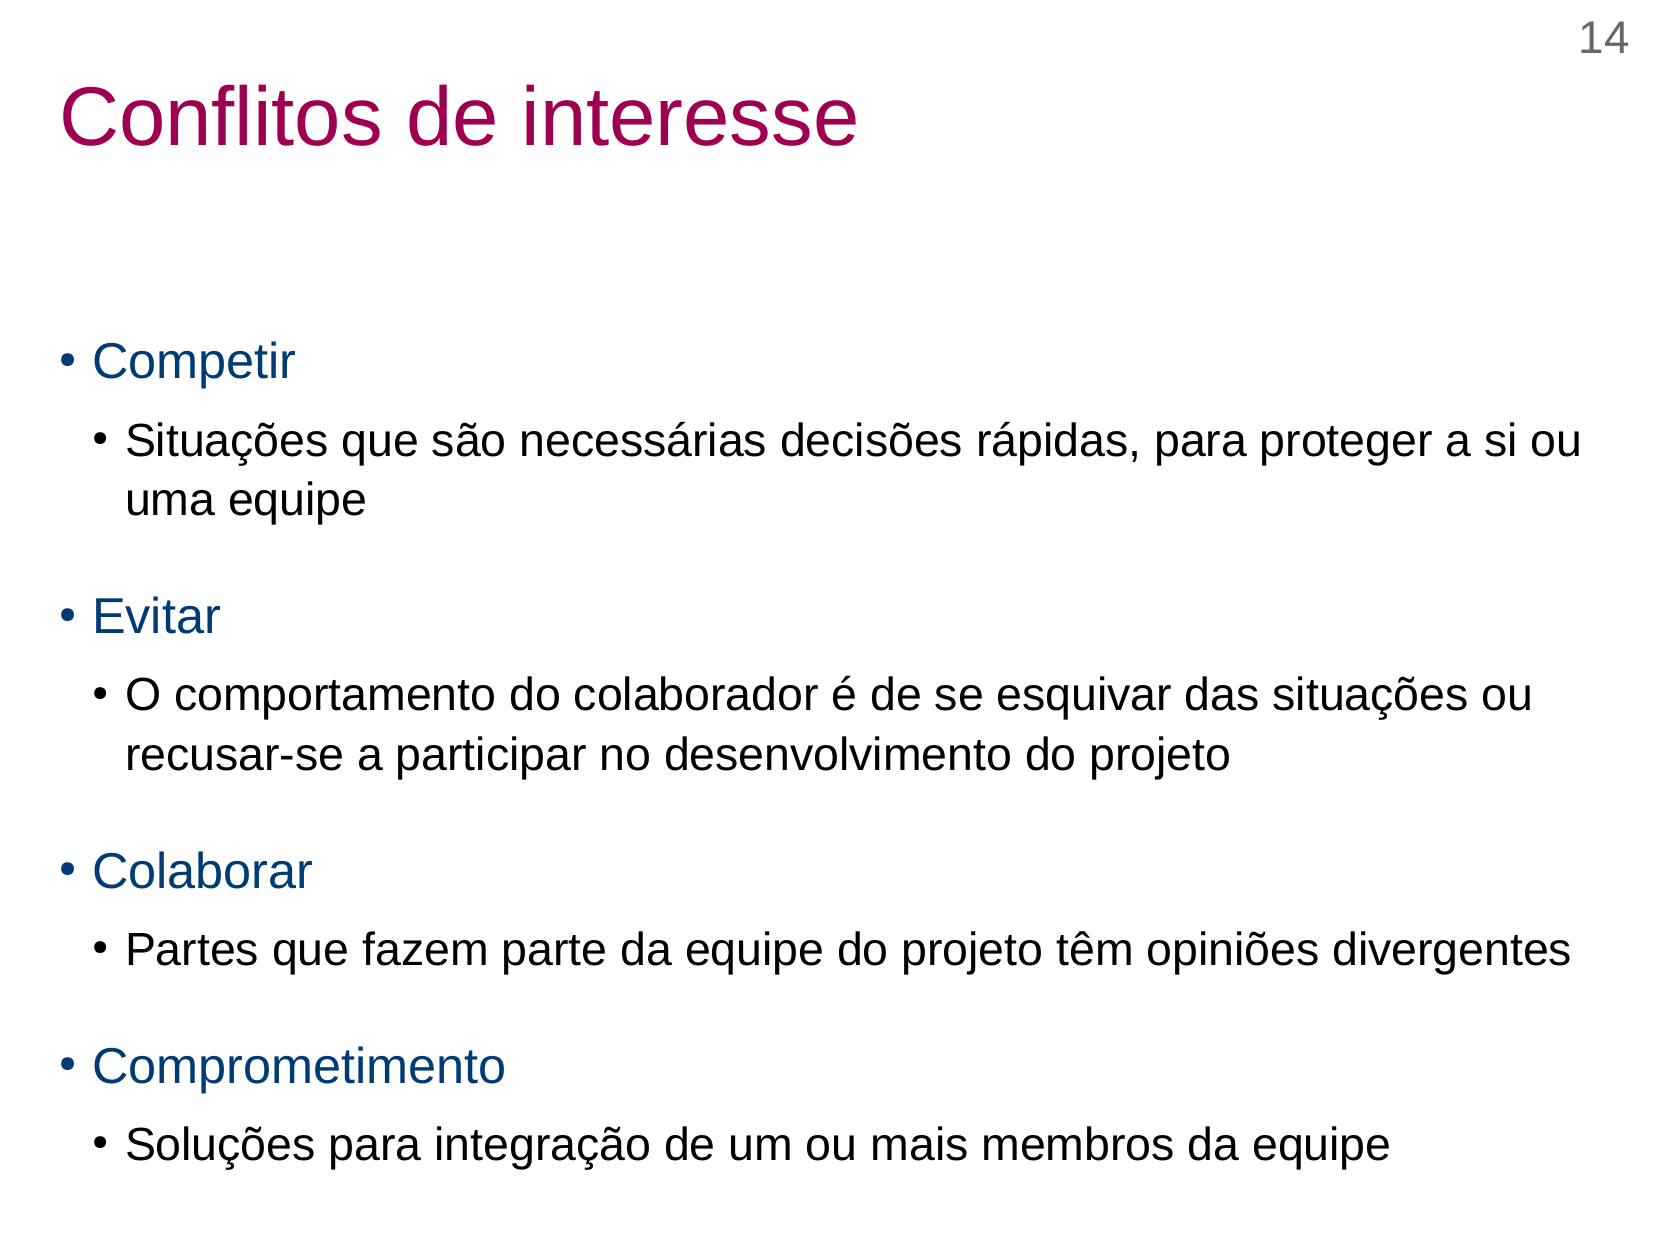

# Conflitos de interesse
14
Competir
Situações que são necessárias decisões rápidas, para proteger a si ou uma equipe
Evitar
O comportamento do colaborador é de se esquivar das situações ou recusar-se a participar no desenvolvimento do projeto
Colaborar
Partes que fazem parte da equipe do projeto têm opiniões divergentes
Comprometimento
Soluções para integração de um ou mais membros da equipe